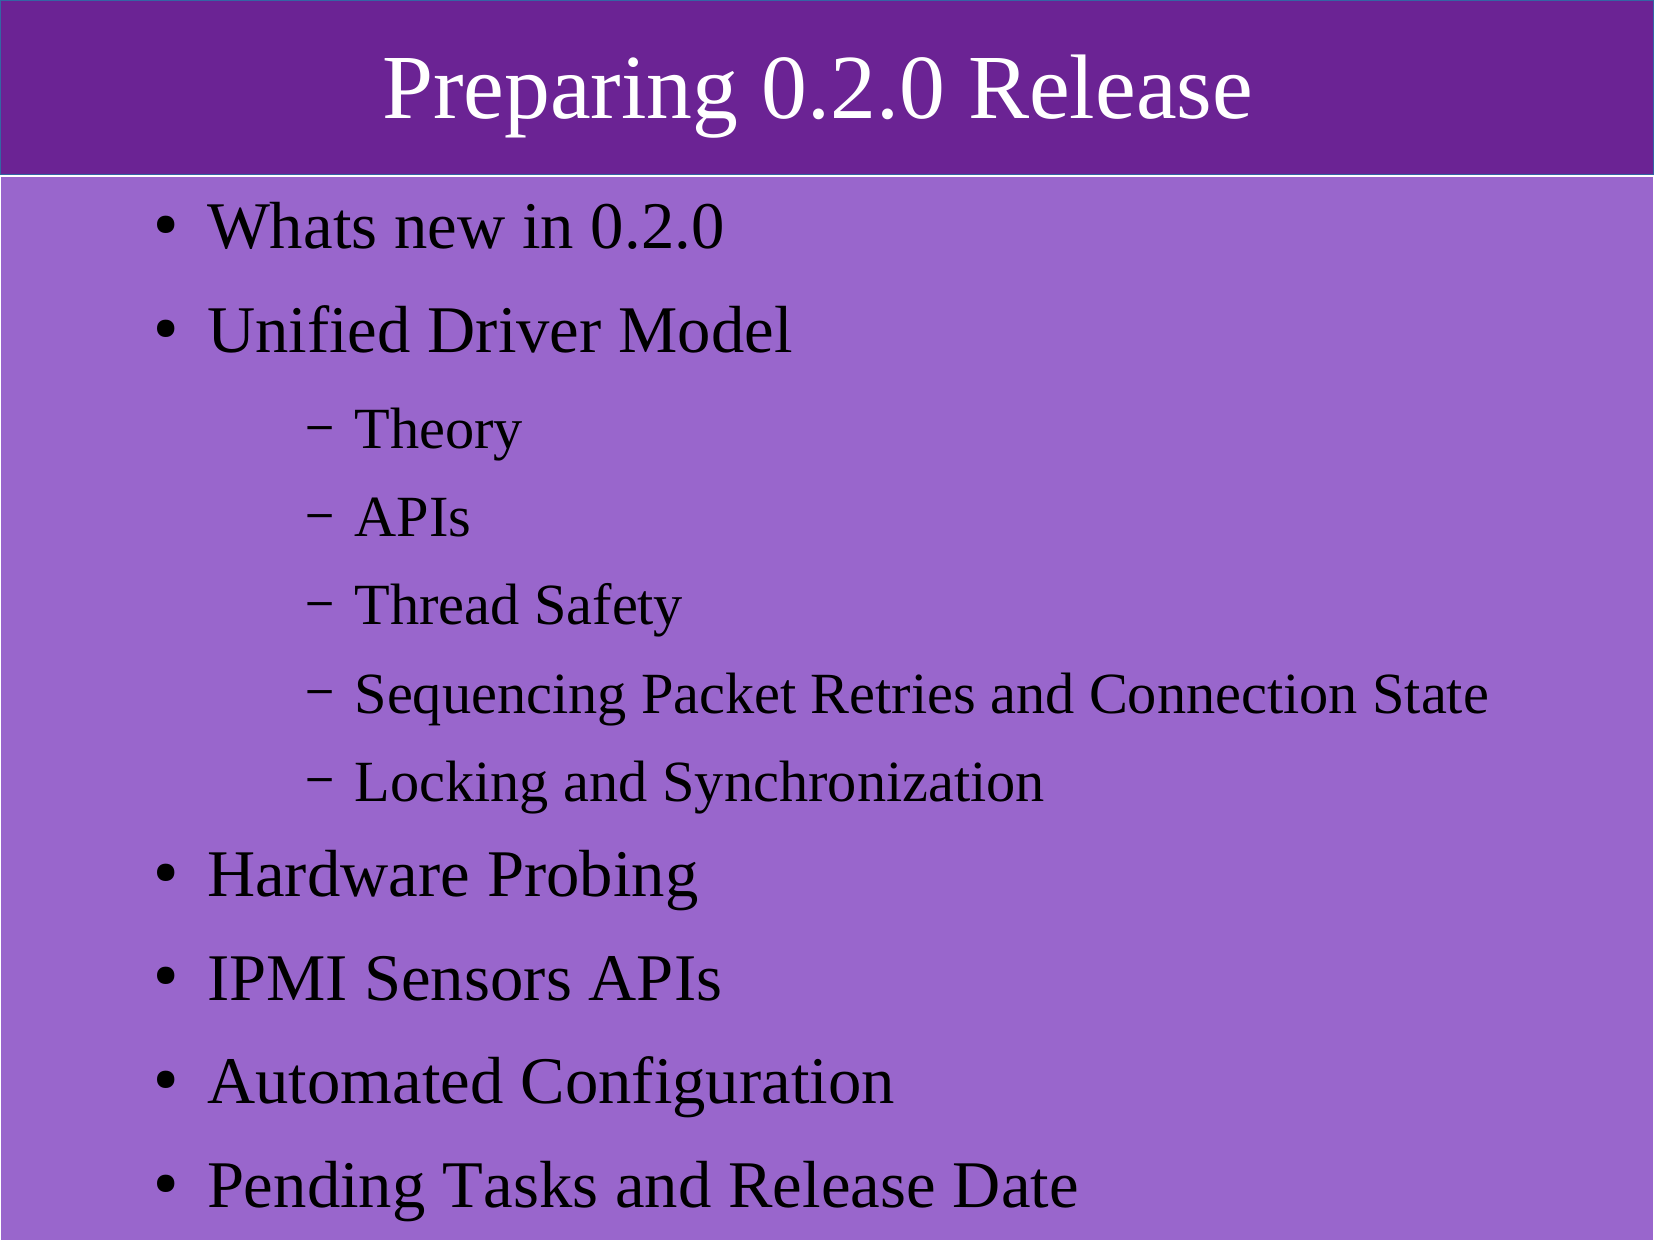

# Preparing 0.2.0 Release
Whats new in 0.2.0
Unified Driver Model
Theory
APIs
Thread Safety
Sequencing Packet Retries and Connection State
Locking and Synchronization
Hardware Probing
IPMI Sensors APIs
Automated Configuration
Pending Tasks and Release Date